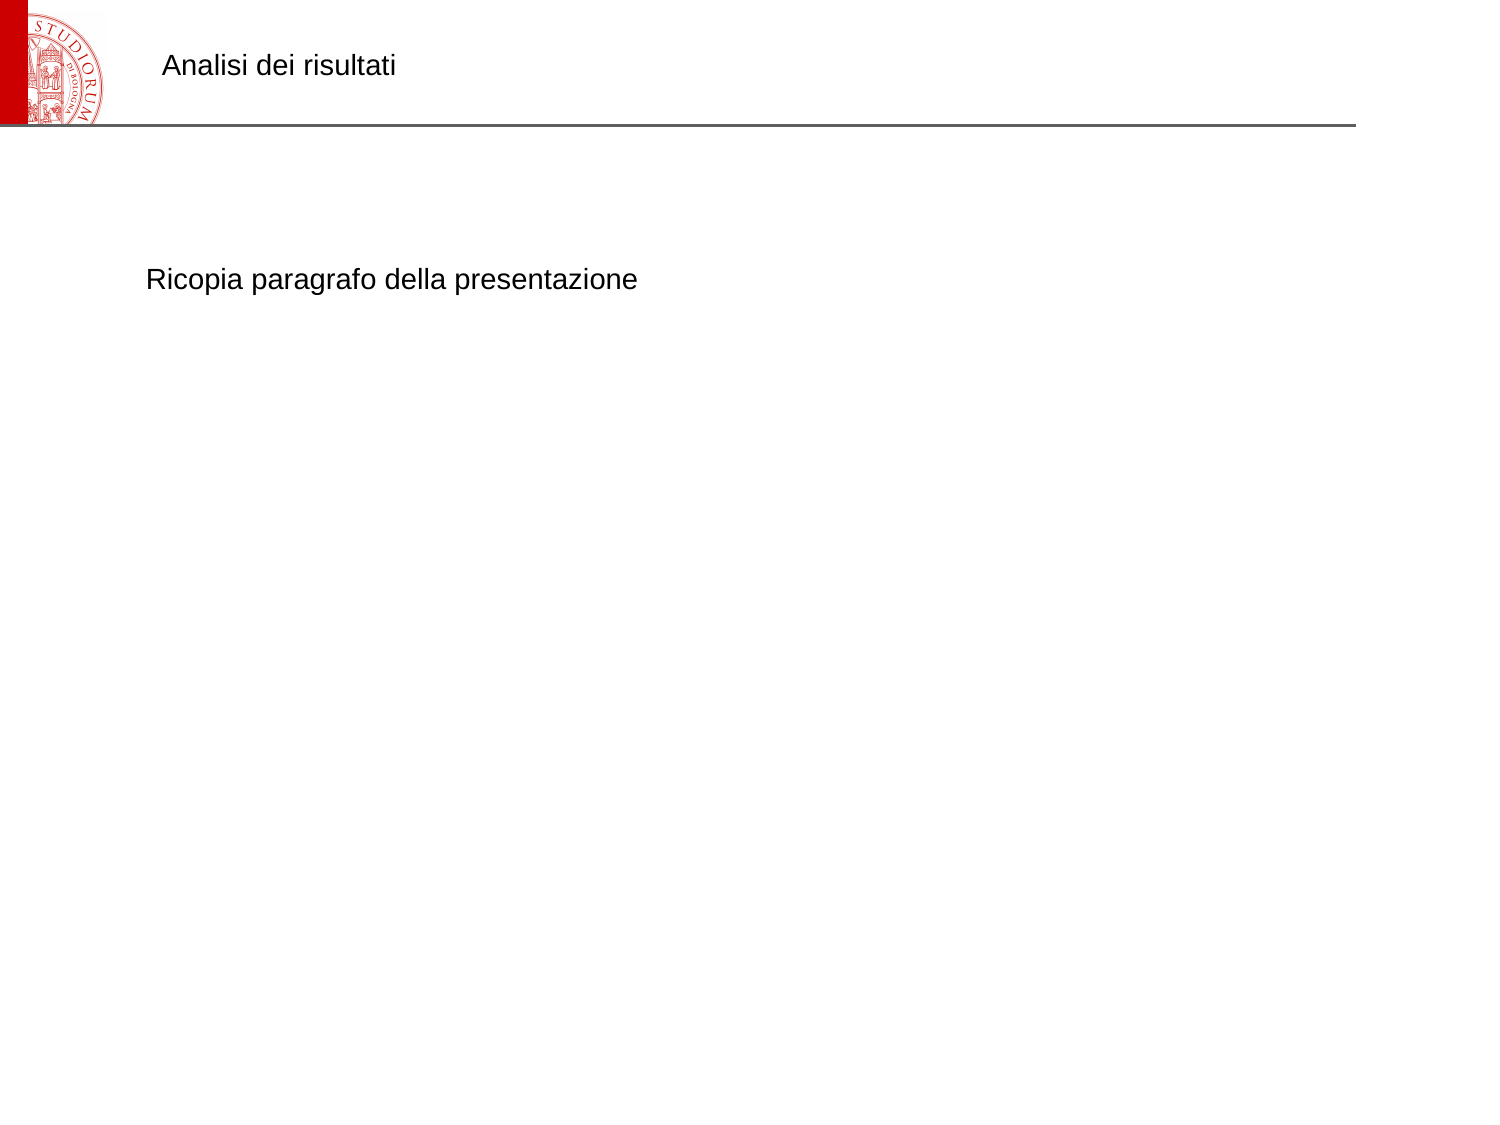

# Analisi dei risultati
Ricopia paragrafo della presentazione